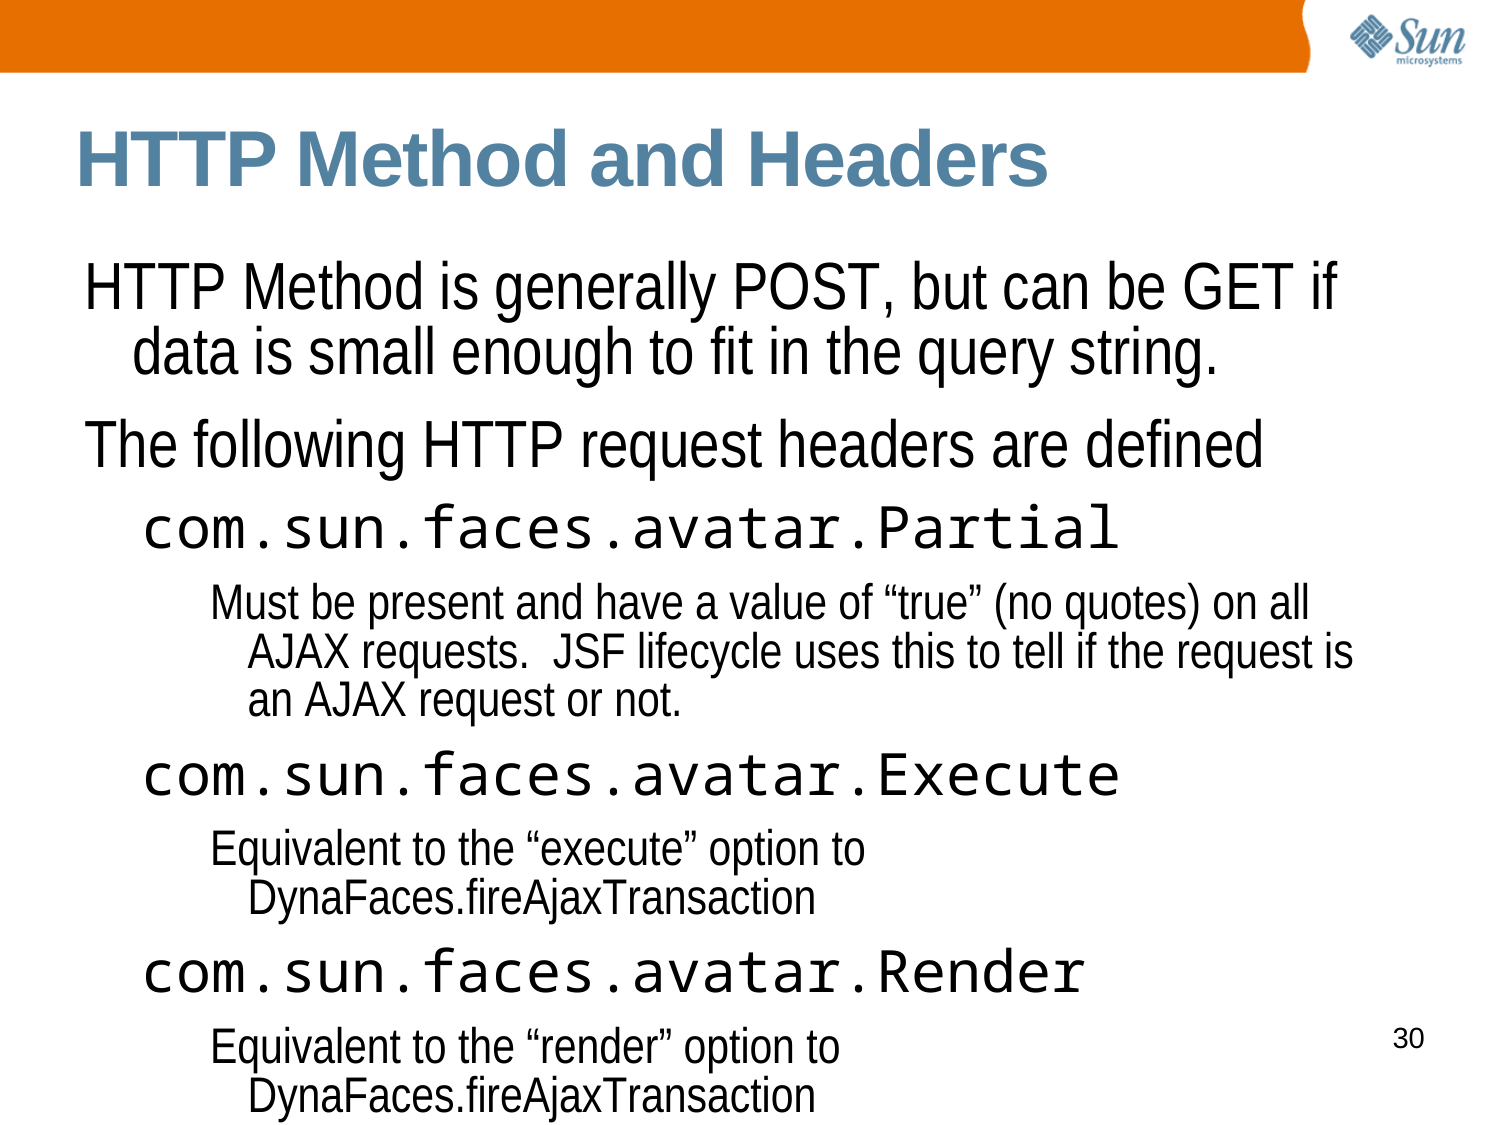

# HTTP Method and Headers
HTTP Method is generally POST, but can be GET if data is small enough to fit in the query string.
The following HTTP request headers are defined
com.sun.faces.avatar.Partial
Must be present and have a value of “true” (no quotes) on all AJAX requests. JSF lifecycle uses this to tell if the request is an AJAX request or not.
com.sun.faces.avatar.Execute
Equivalent to the “execute” option to DynaFaces.fireAjaxTransaction
com.sun.faces.avatar.Render
Equivalent to the “render” option to DynaFaces.fireAjaxTransaction
30